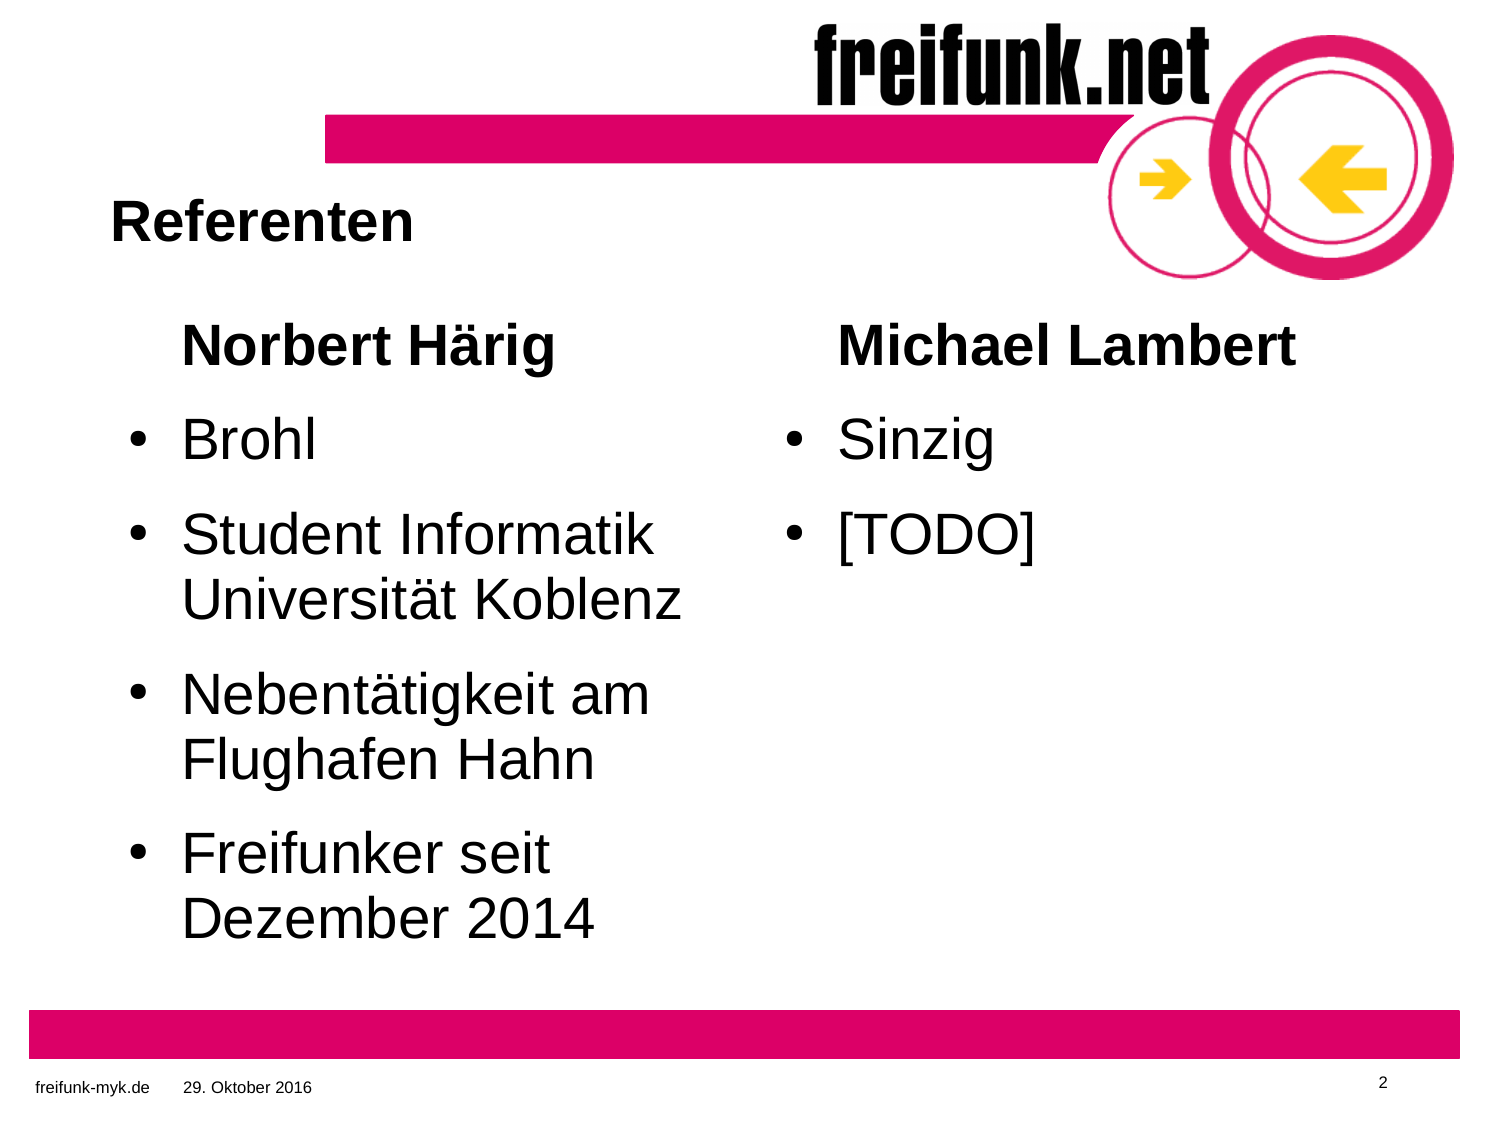

# Referenten
Norbert Härig
Brohl
Student Informatik Universität Koblenz
Nebentätigkeit am Flughafen Hahn
Freifunker seit Dezember 2014
Michael Lambert
Sinzig
[TODO]
2
freifunk-myk.de